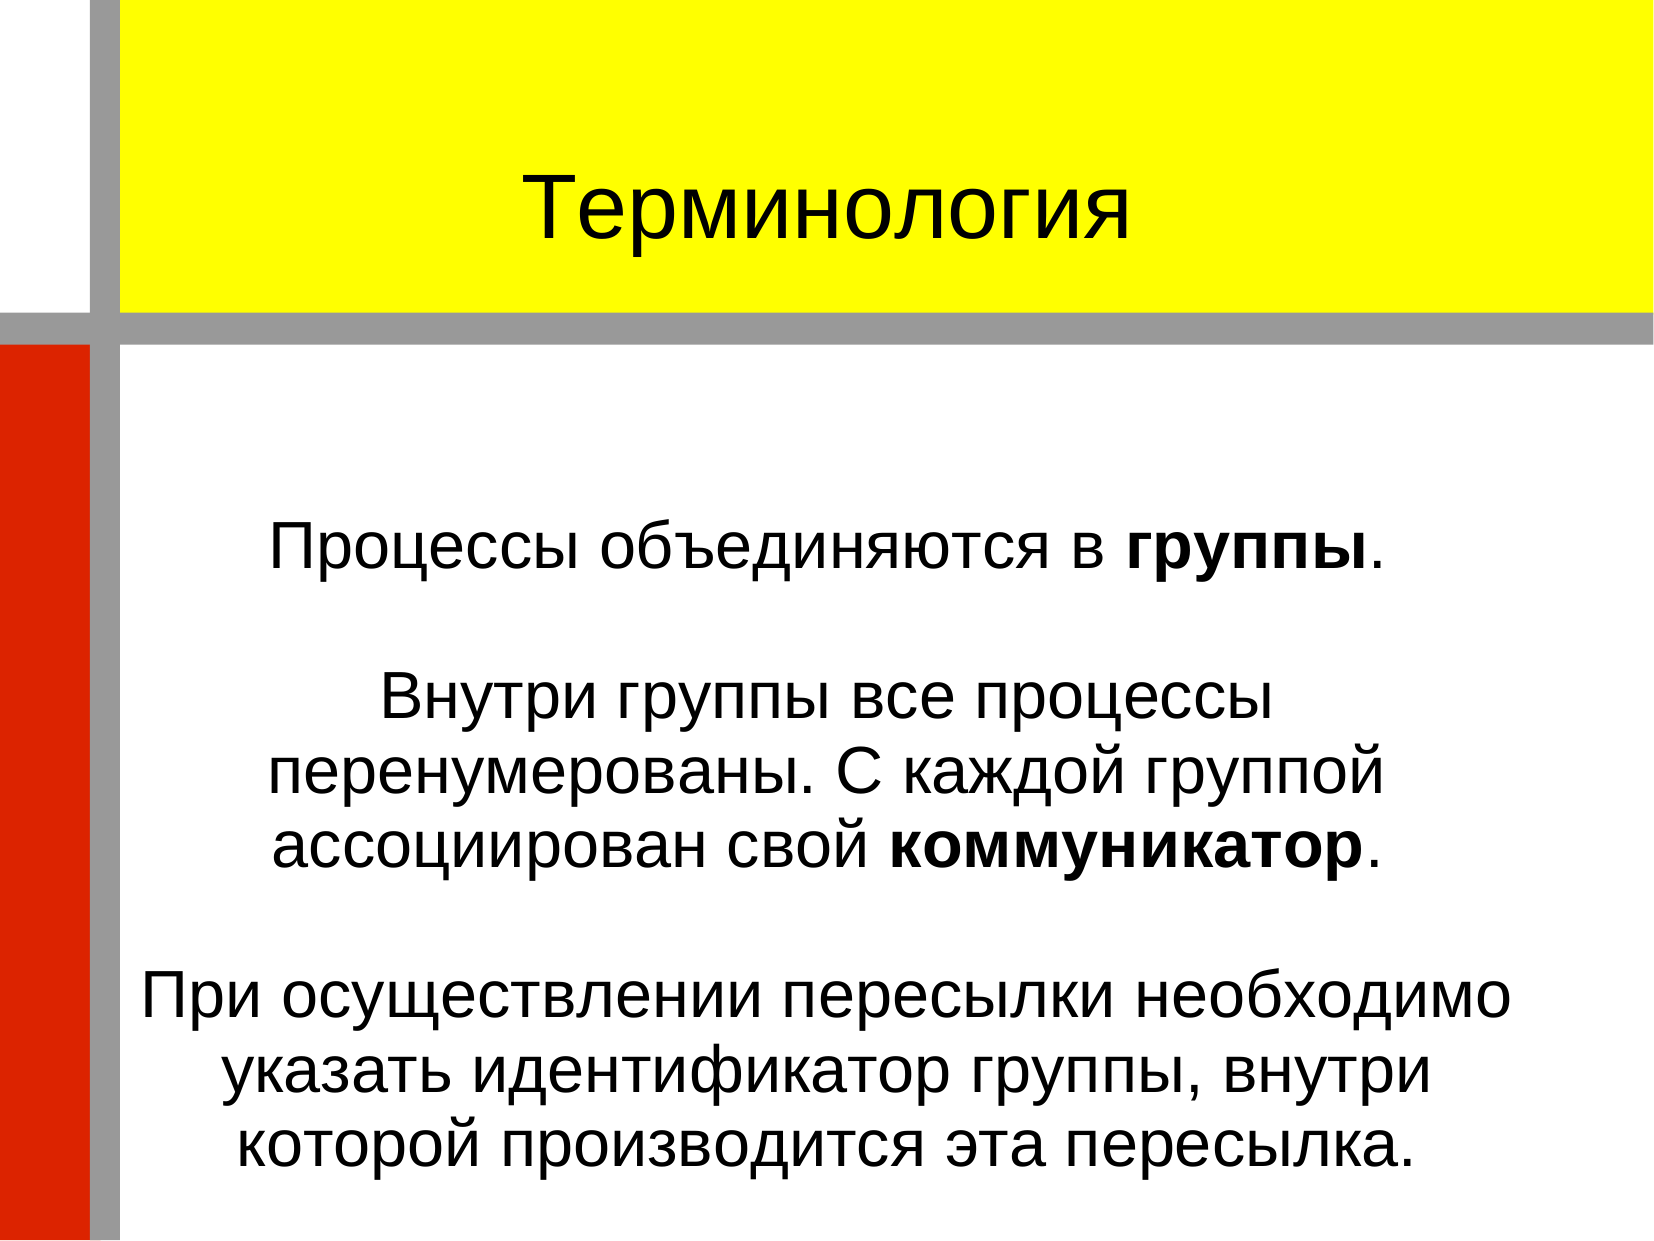

# Терминология
Процессы объединяются в группы.
Внутри группы все процессы перенумерованы. С каждой группой ассоциирован свой коммуникатор.
При осуществлении пересылки необходимо указать идентификатор группы, внутри которой производится эта пересылка.